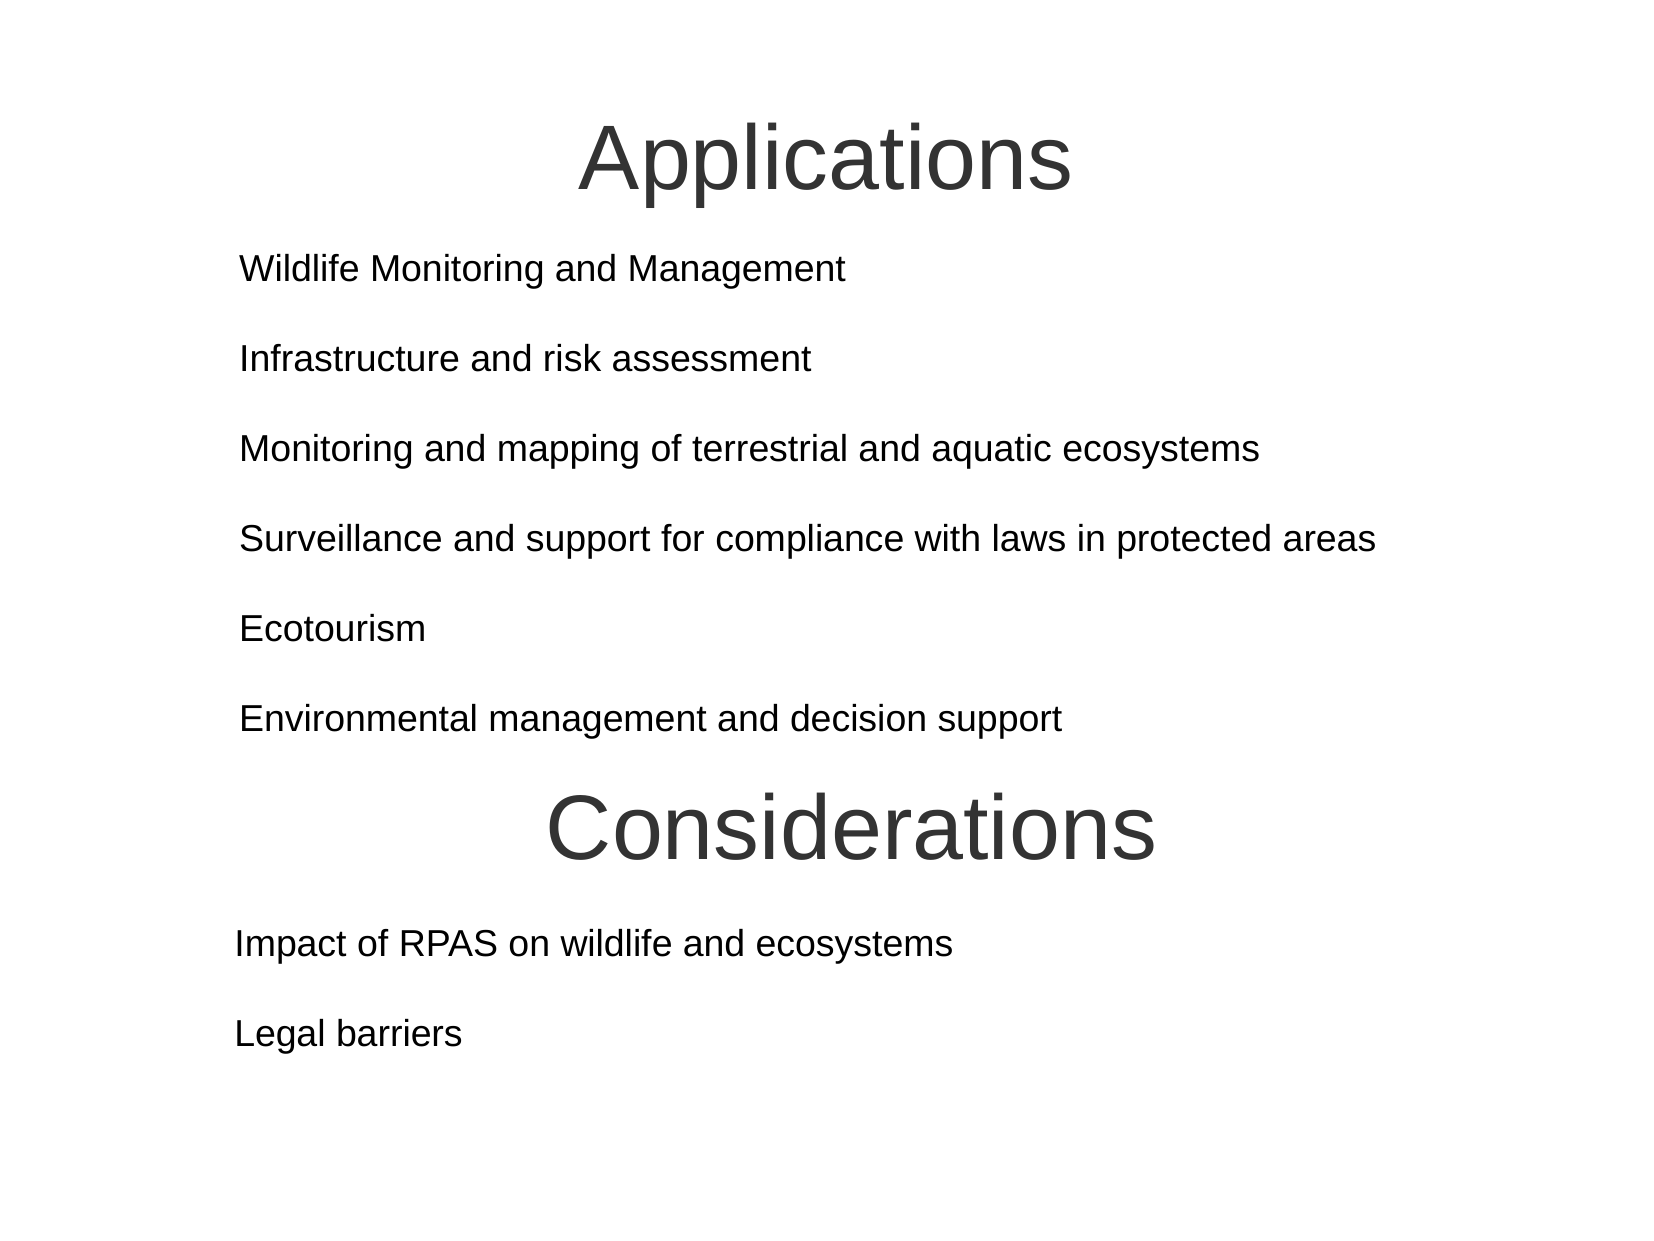

Applications
Wildlife Monitoring and Management
Infrastructure and risk assessment
Monitoring and mapping of terrestrial and aquatic ecosystems
Surveillance and support for compliance with laws in protected areas
Ecotourism
Environmental management and decision support
Considerations
Impact of RPAS on wildlife and ecosystems
Legal barriers